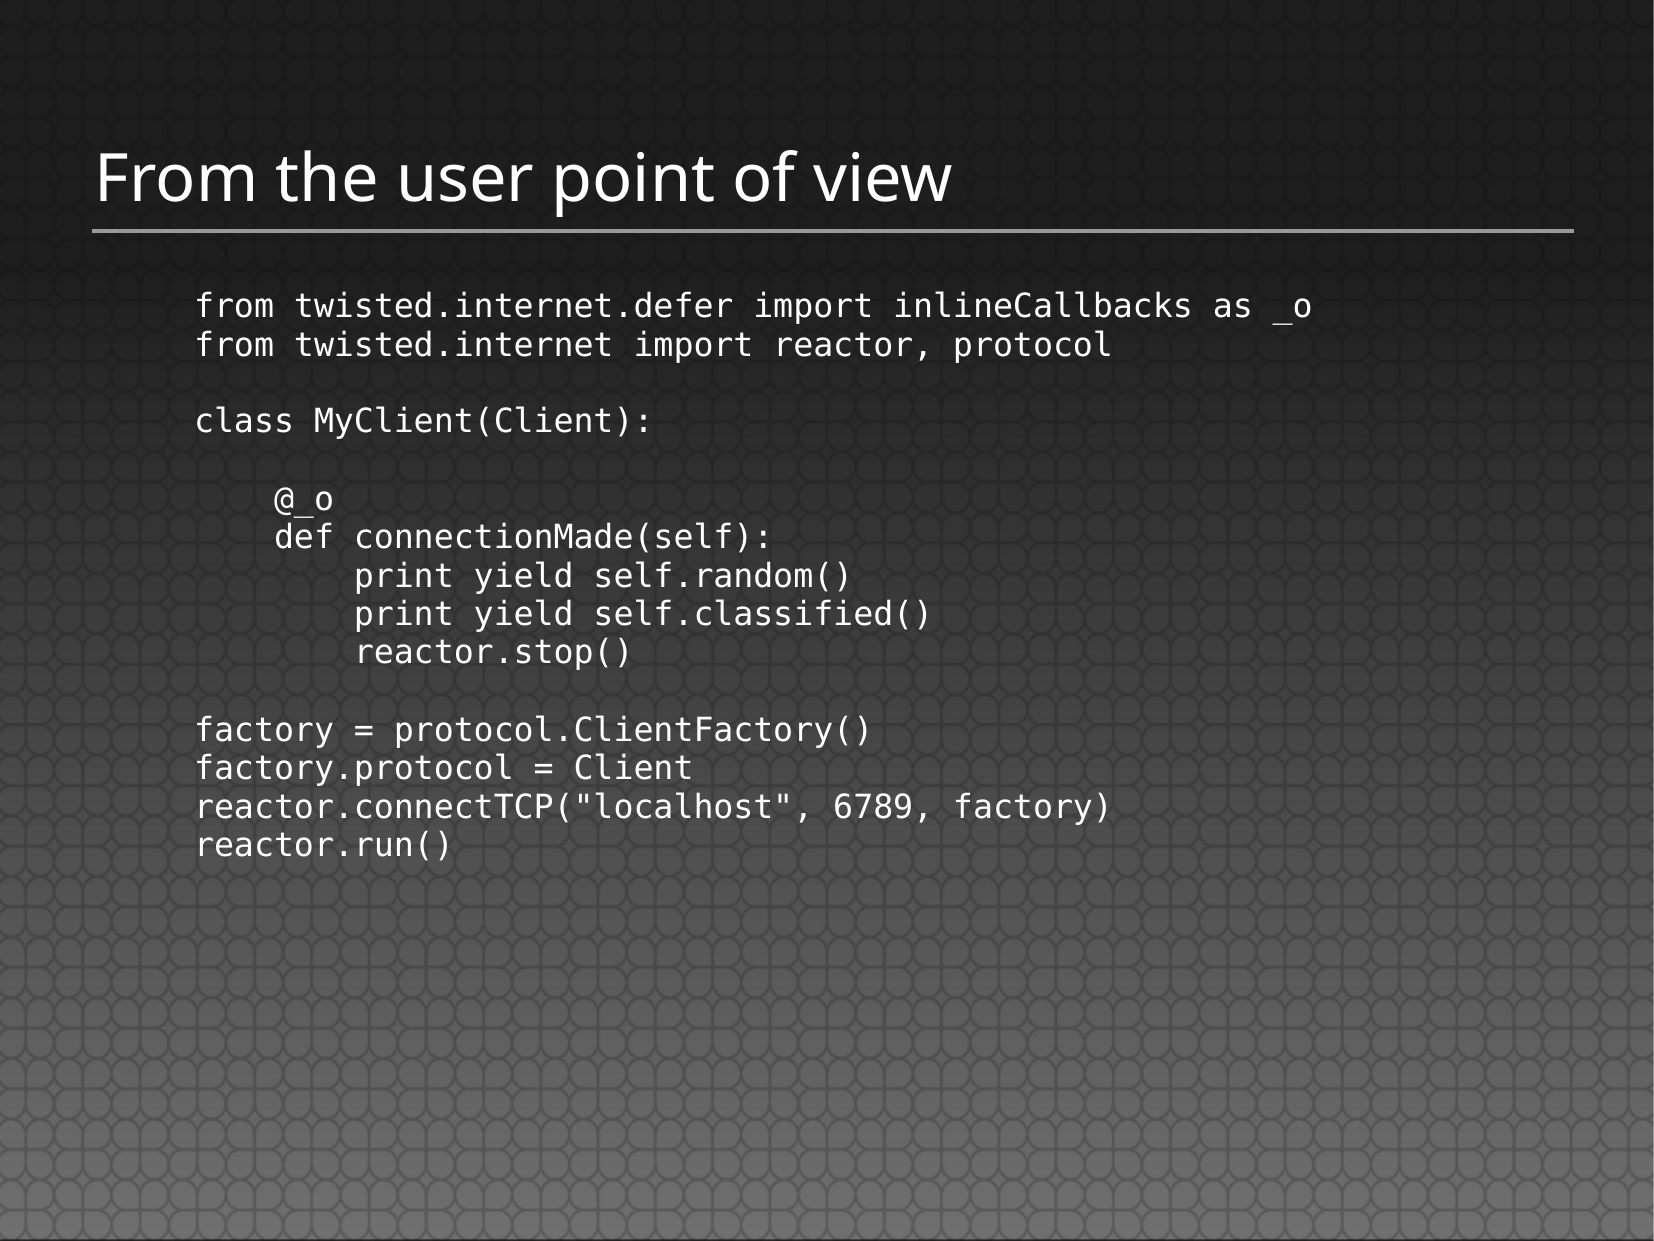

# From the user point of view
from twisted.internet.defer import inlineCallbacks as _o
from twisted.internet import reactor, protocol
class MyClient(Client):
 @_o
 def connectionMade(self):
 print yield self.random()
 print yield self.classified()
 reactor.stop()
factory = protocol.ClientFactory()
factory.protocol = Client
reactor.connectTCP("localhost", 6789, factory)
reactor.run()